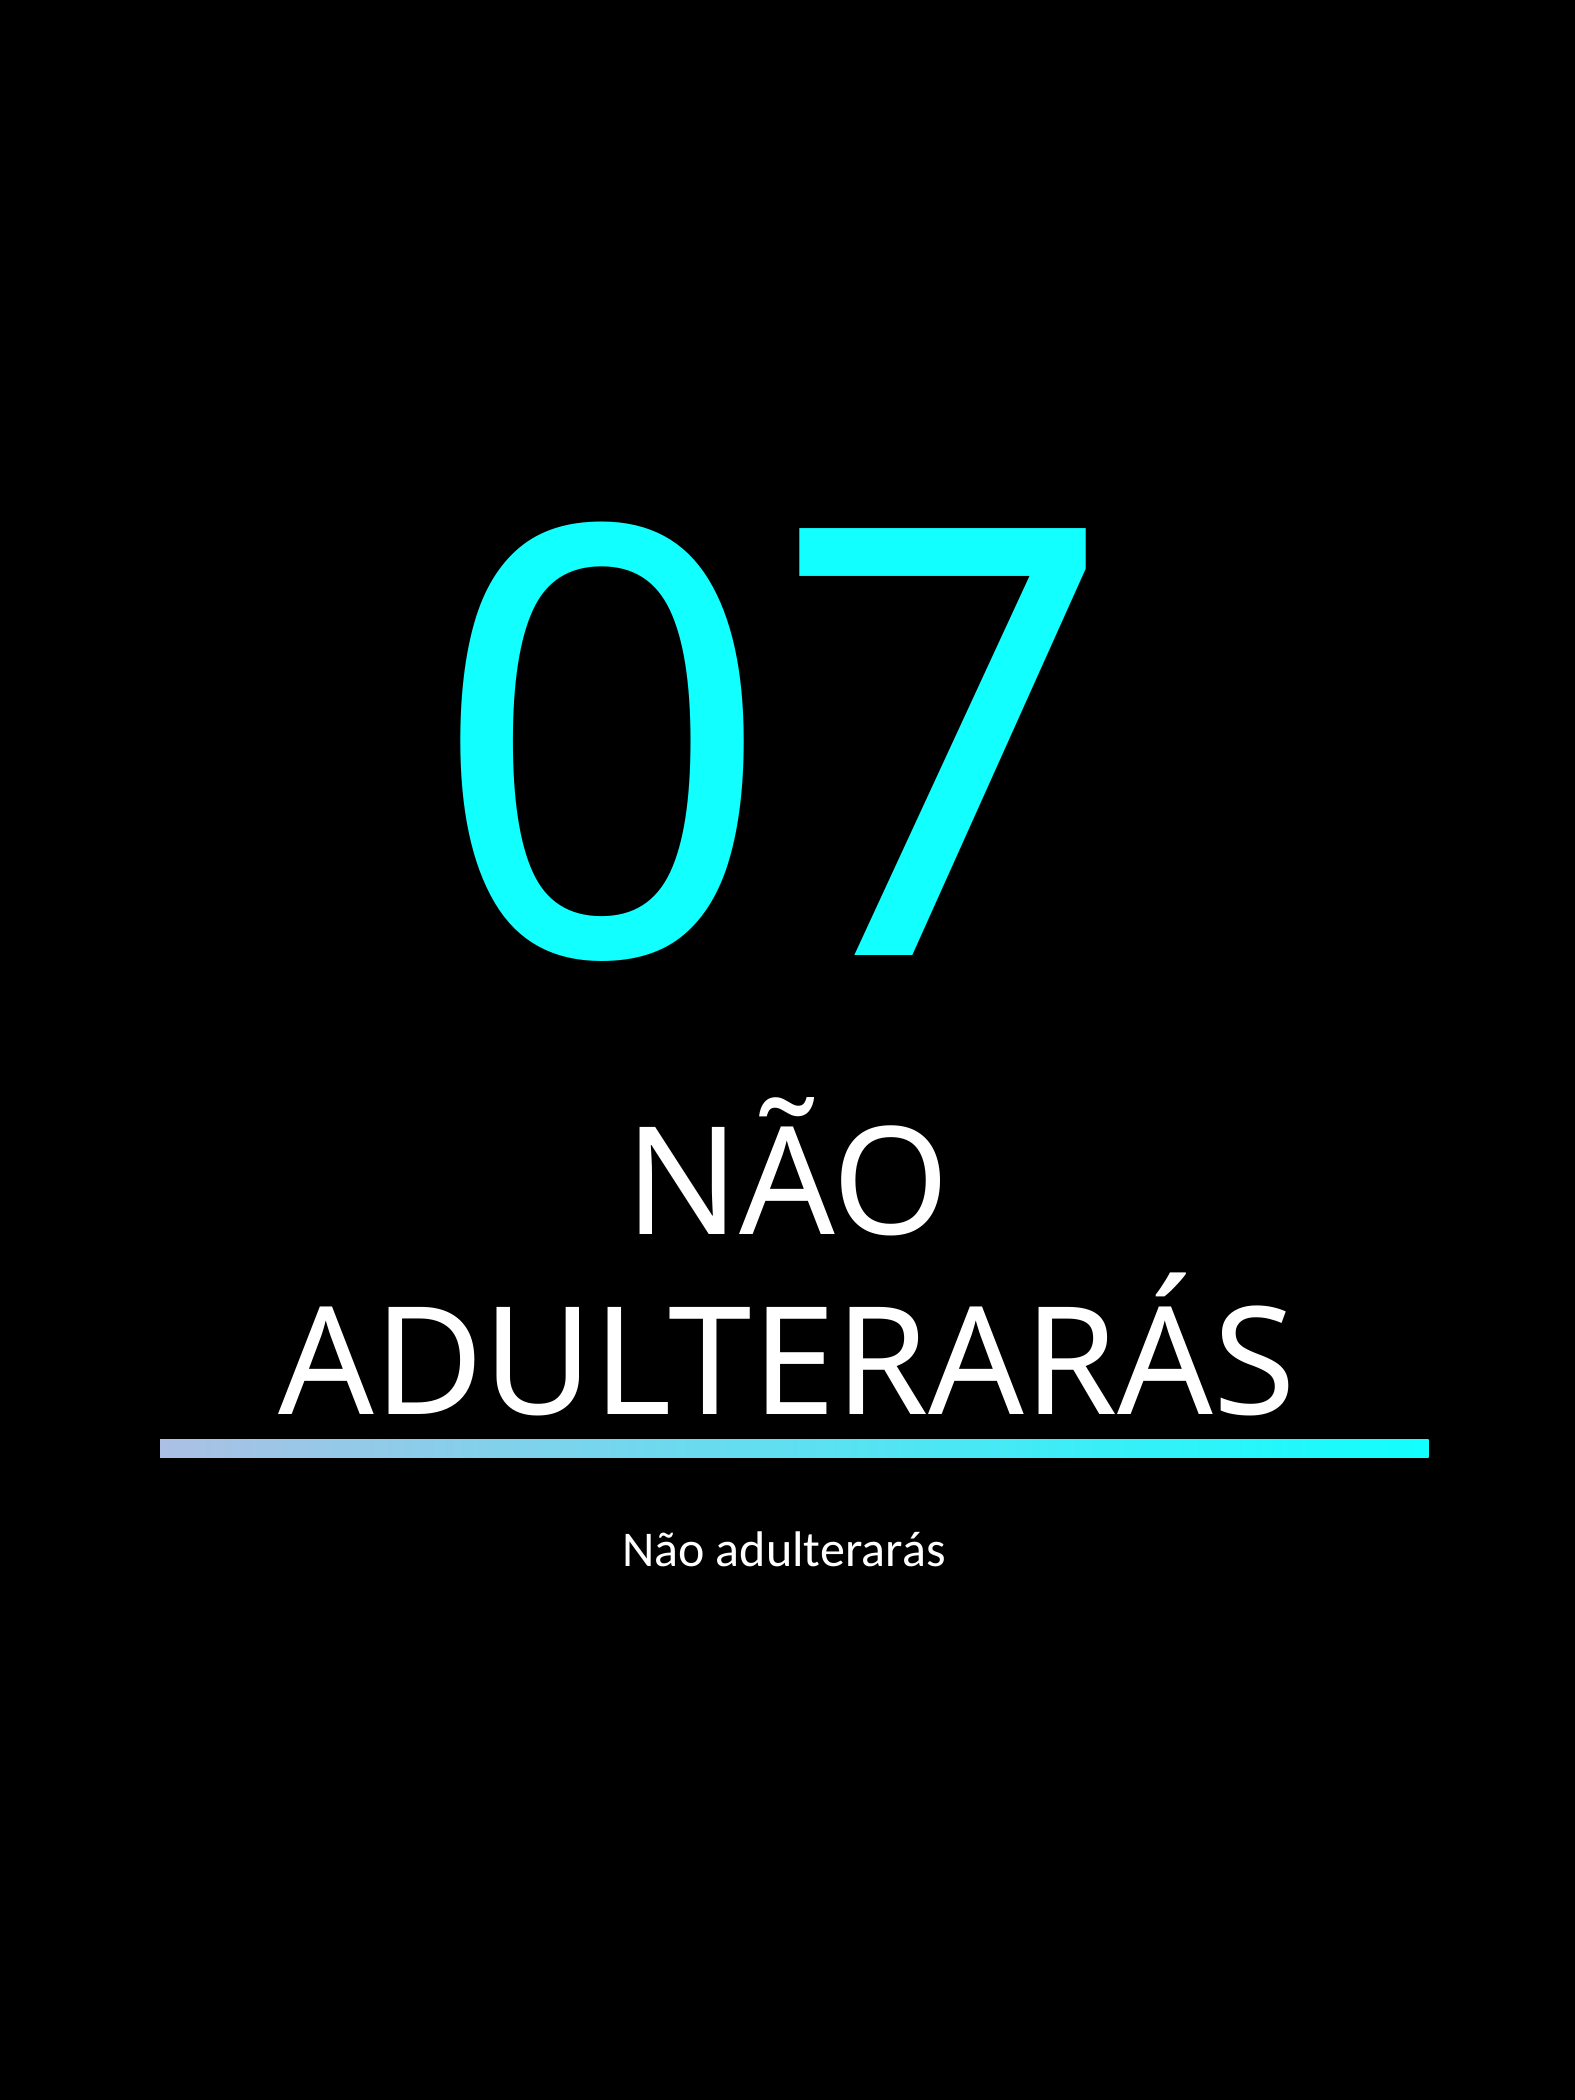

07
NÃO ADULTERARÁS
Não adulterarás
SELETORES CSS PARA JEDIS - FELIPE AGUIAR
9